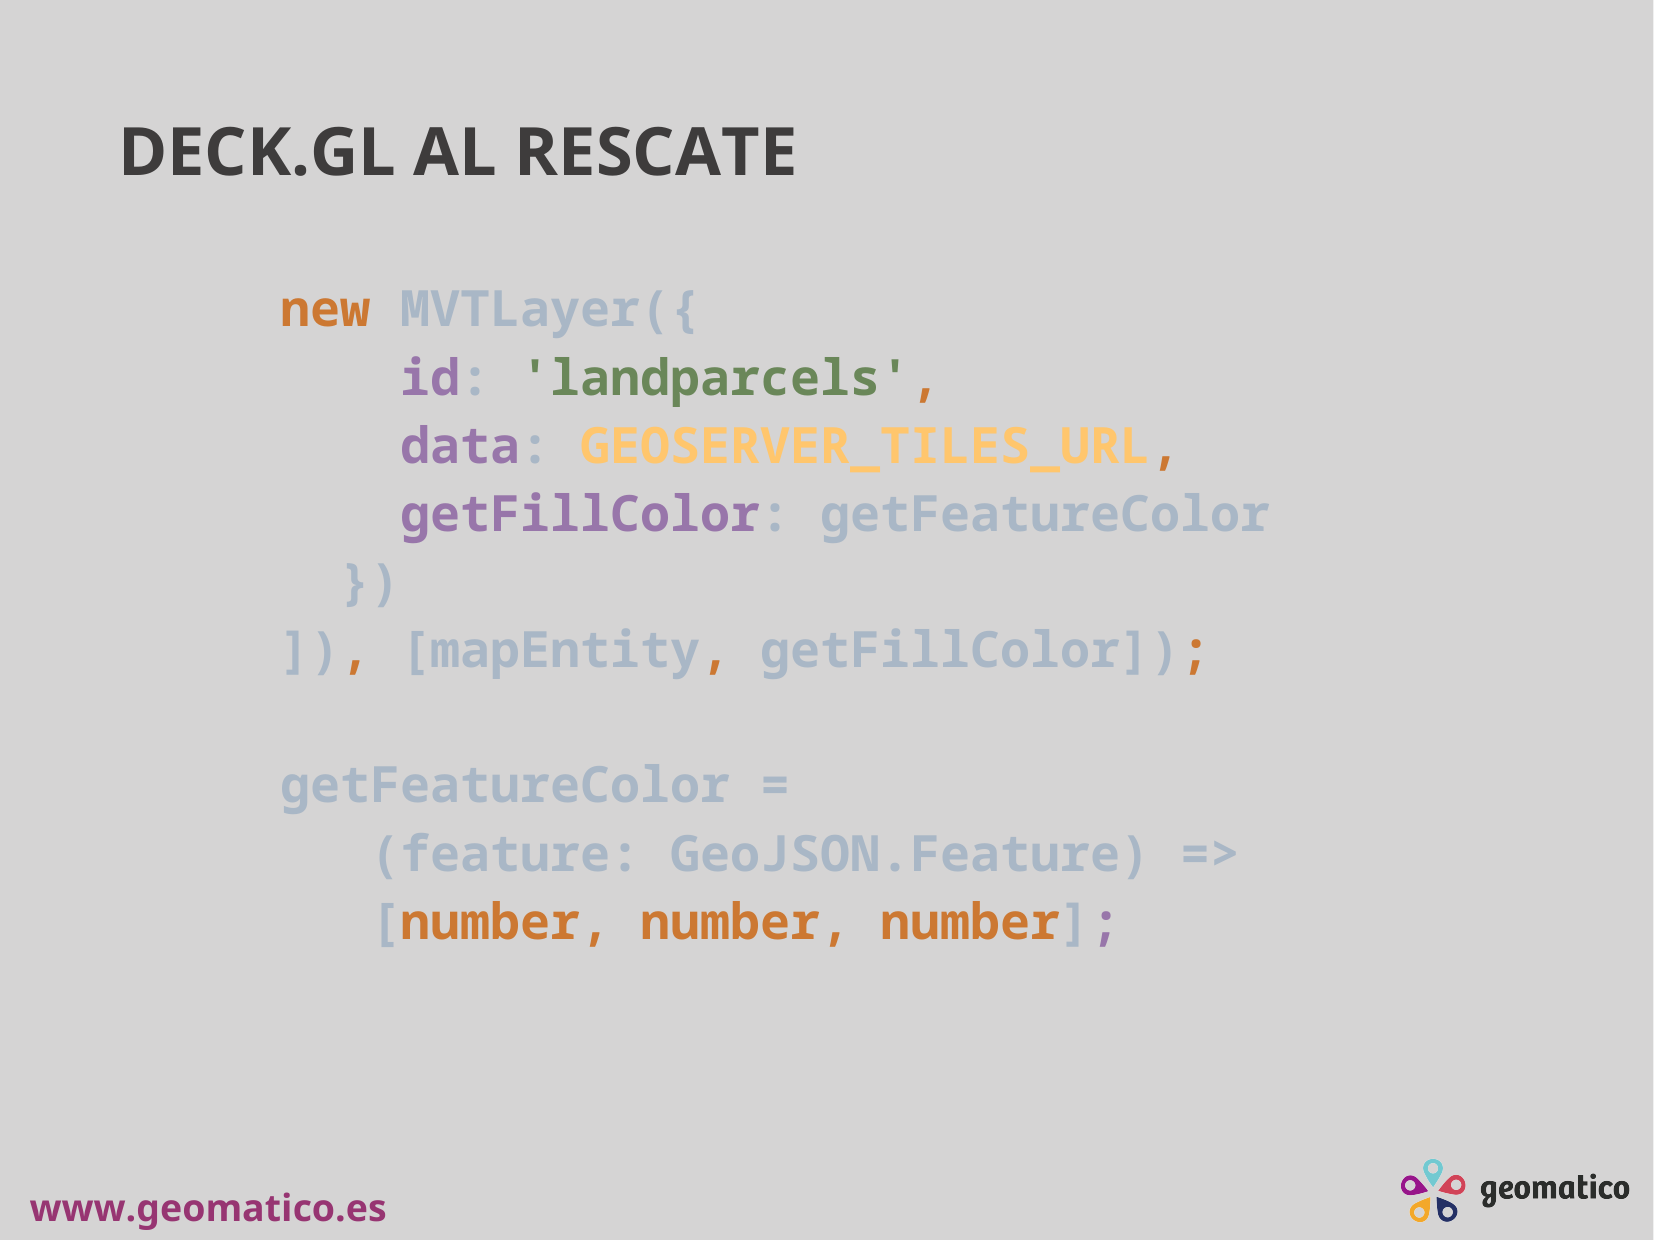

Deck.gl al rescate
new MVTLayer({
 id: 'landparcels',
 data: GEOSERVER_TILES_URL,
 getFillColor: getFeatureColor
 })
]), [mapEntity, getFillColor]);
getFeatureColor =
 (feature: GeoJSON.Feature) =>
 [number, number, number];